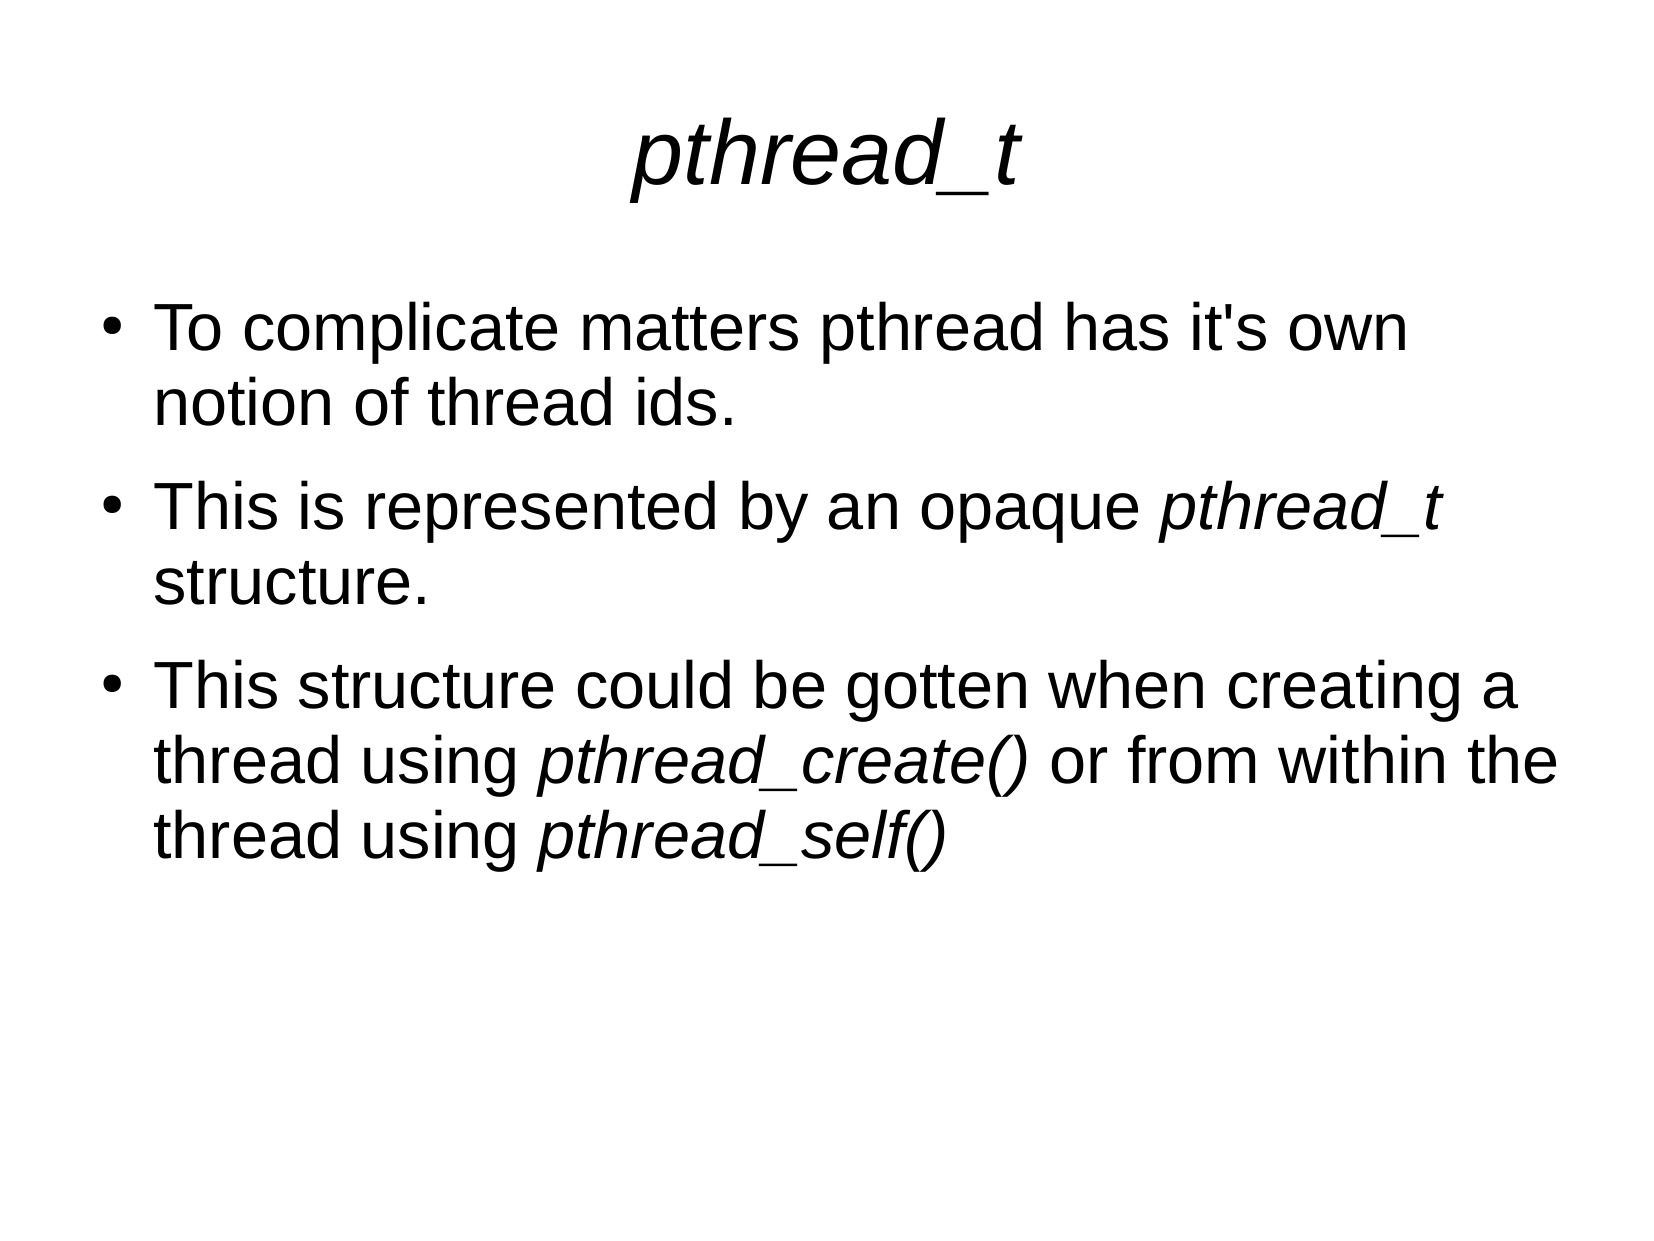

# pthread_t
To complicate matters pthread has it's own notion of thread ids.
This is represented by an opaque pthread_t structure.
This structure could be gotten when creating a thread using pthread_create() or from within the thread using pthread_self()